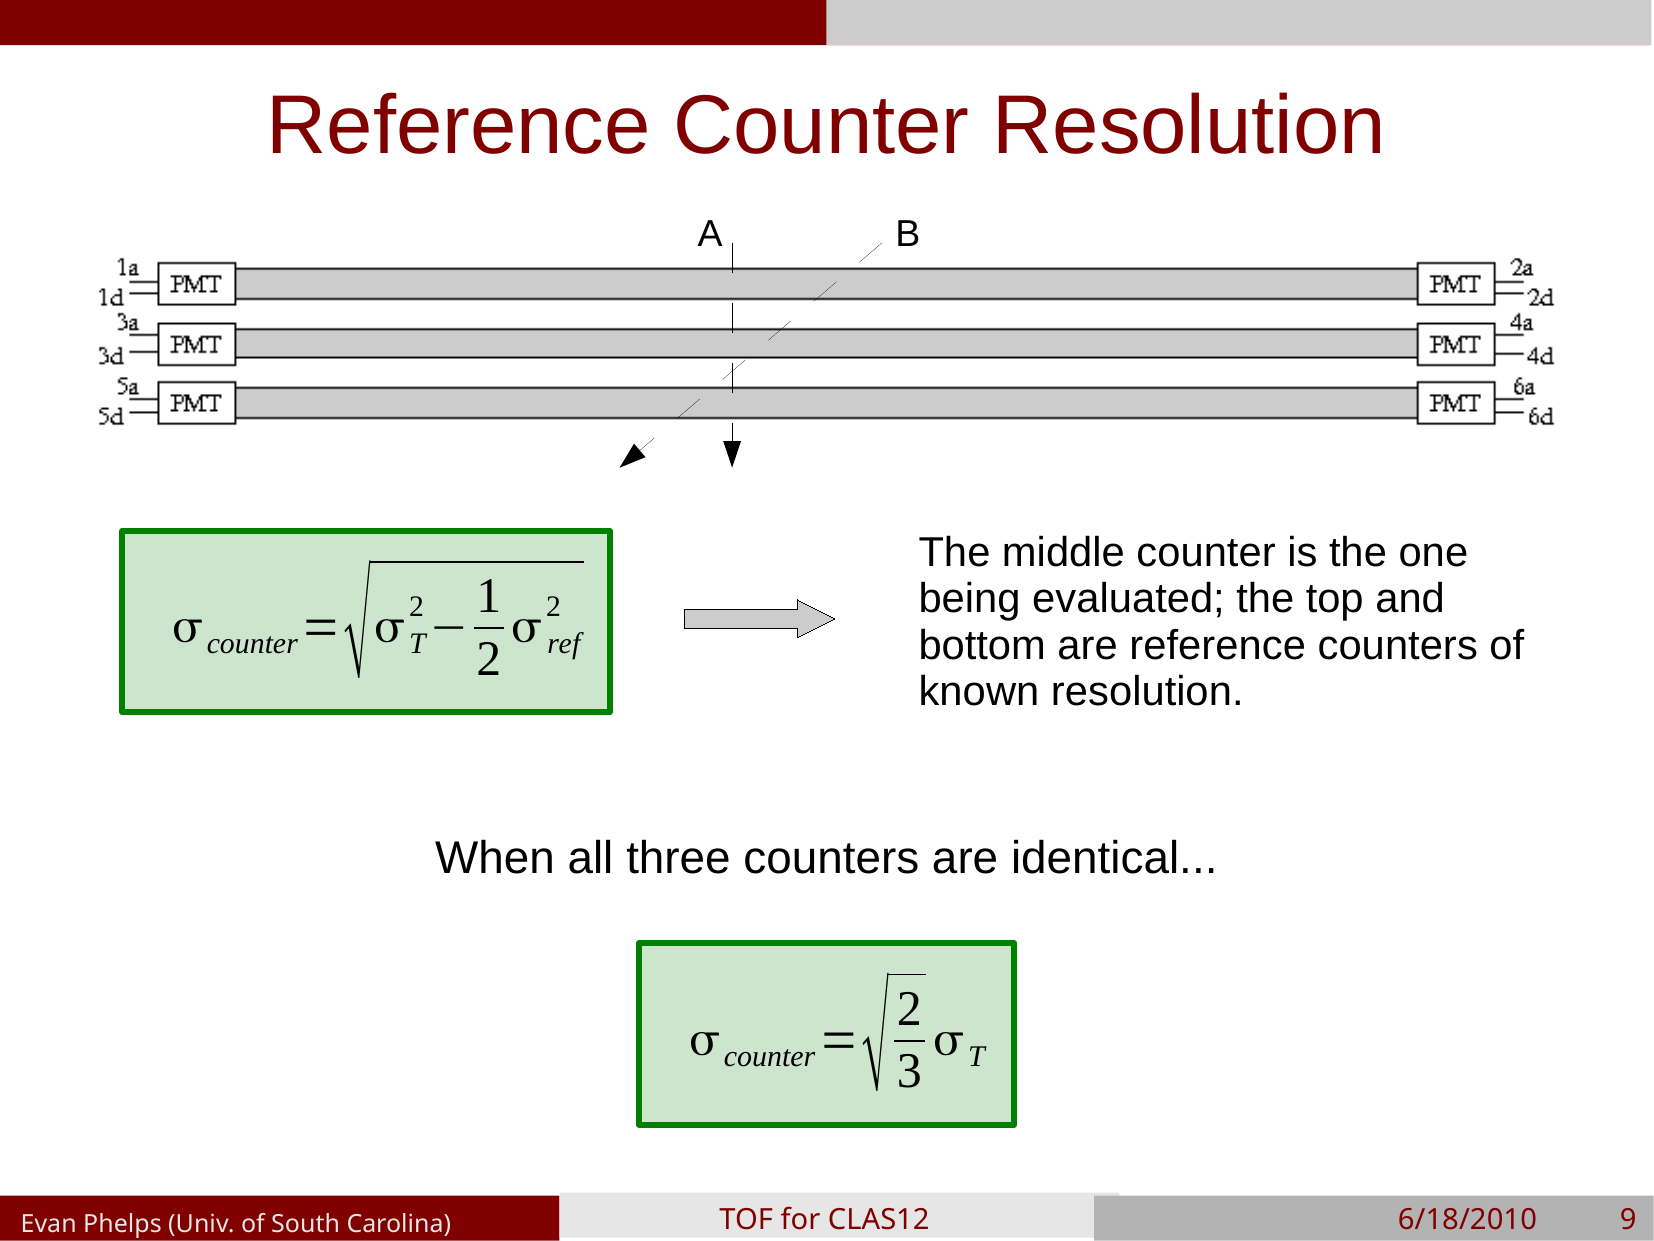

# Reference Counter Resolution
B
A
The middle counter is the one being evaluated; the top and bottom are reference counters of known resolution.
When all three counters are identical...
TOF for CLAS12
9